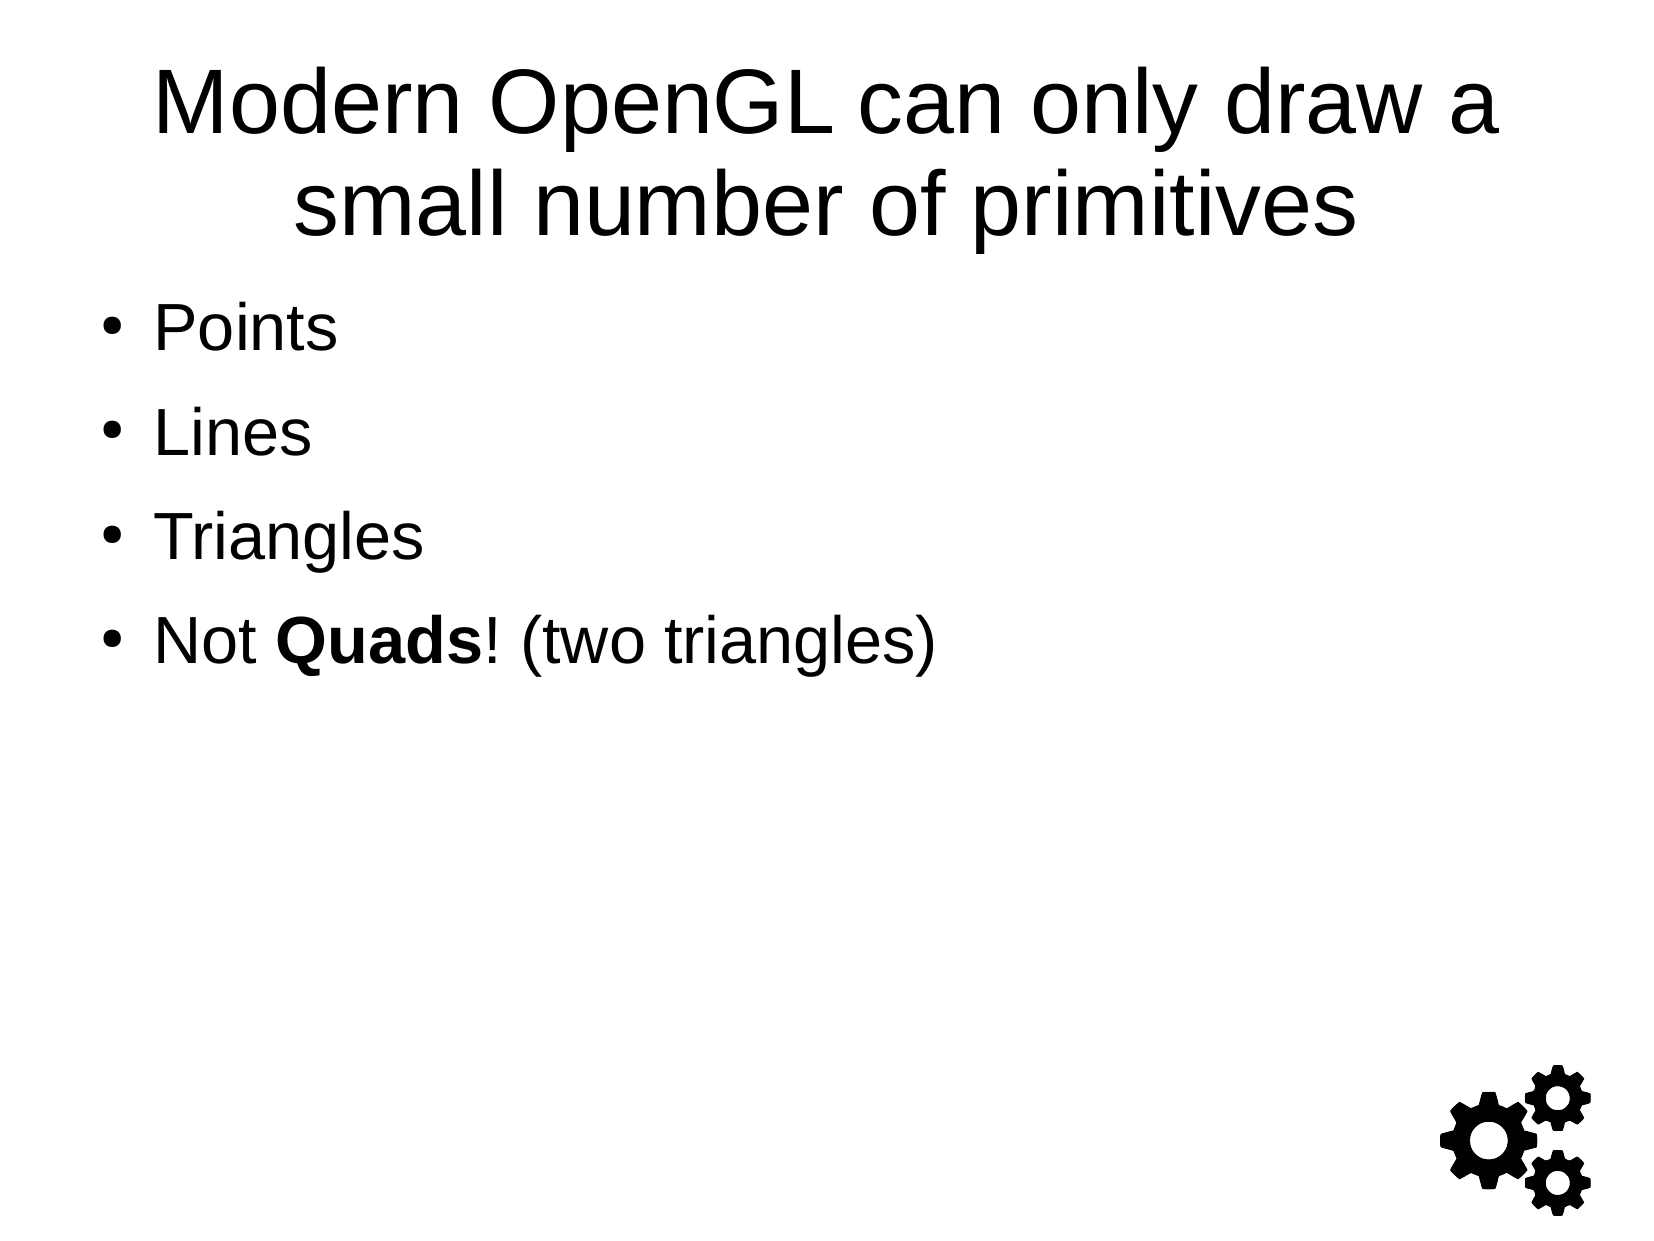

# Modern OpenGL can only draw a small number of primitives
Points
Lines
Triangles
Not Quads! (two triangles)